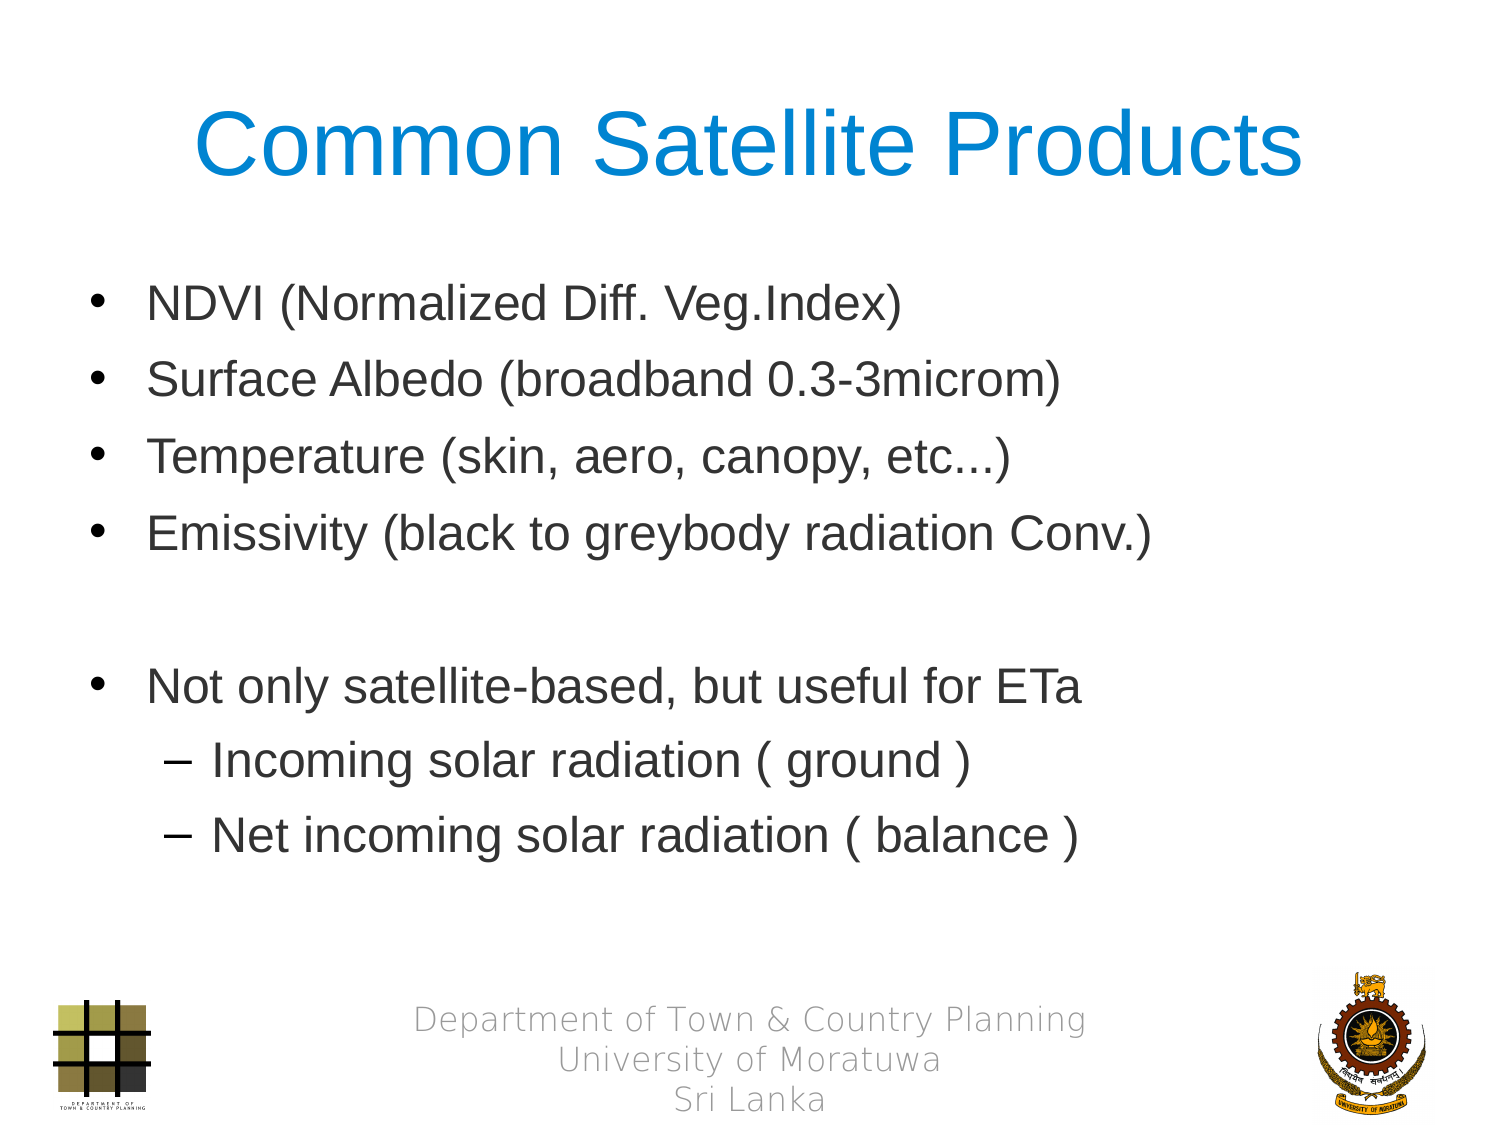

# Common Satellite Products
NDVI (Normalized Diff. Veg.Index)
Surface Albedo (broadband 0.3-3microm)
Temperature (skin, aero, canopy, etc...)
Emissivity (black to greybody radiation Conv.)
Not only satellite-based, but useful for ETa
Incoming solar radiation ( ground )
Net incoming solar radiation ( balance )